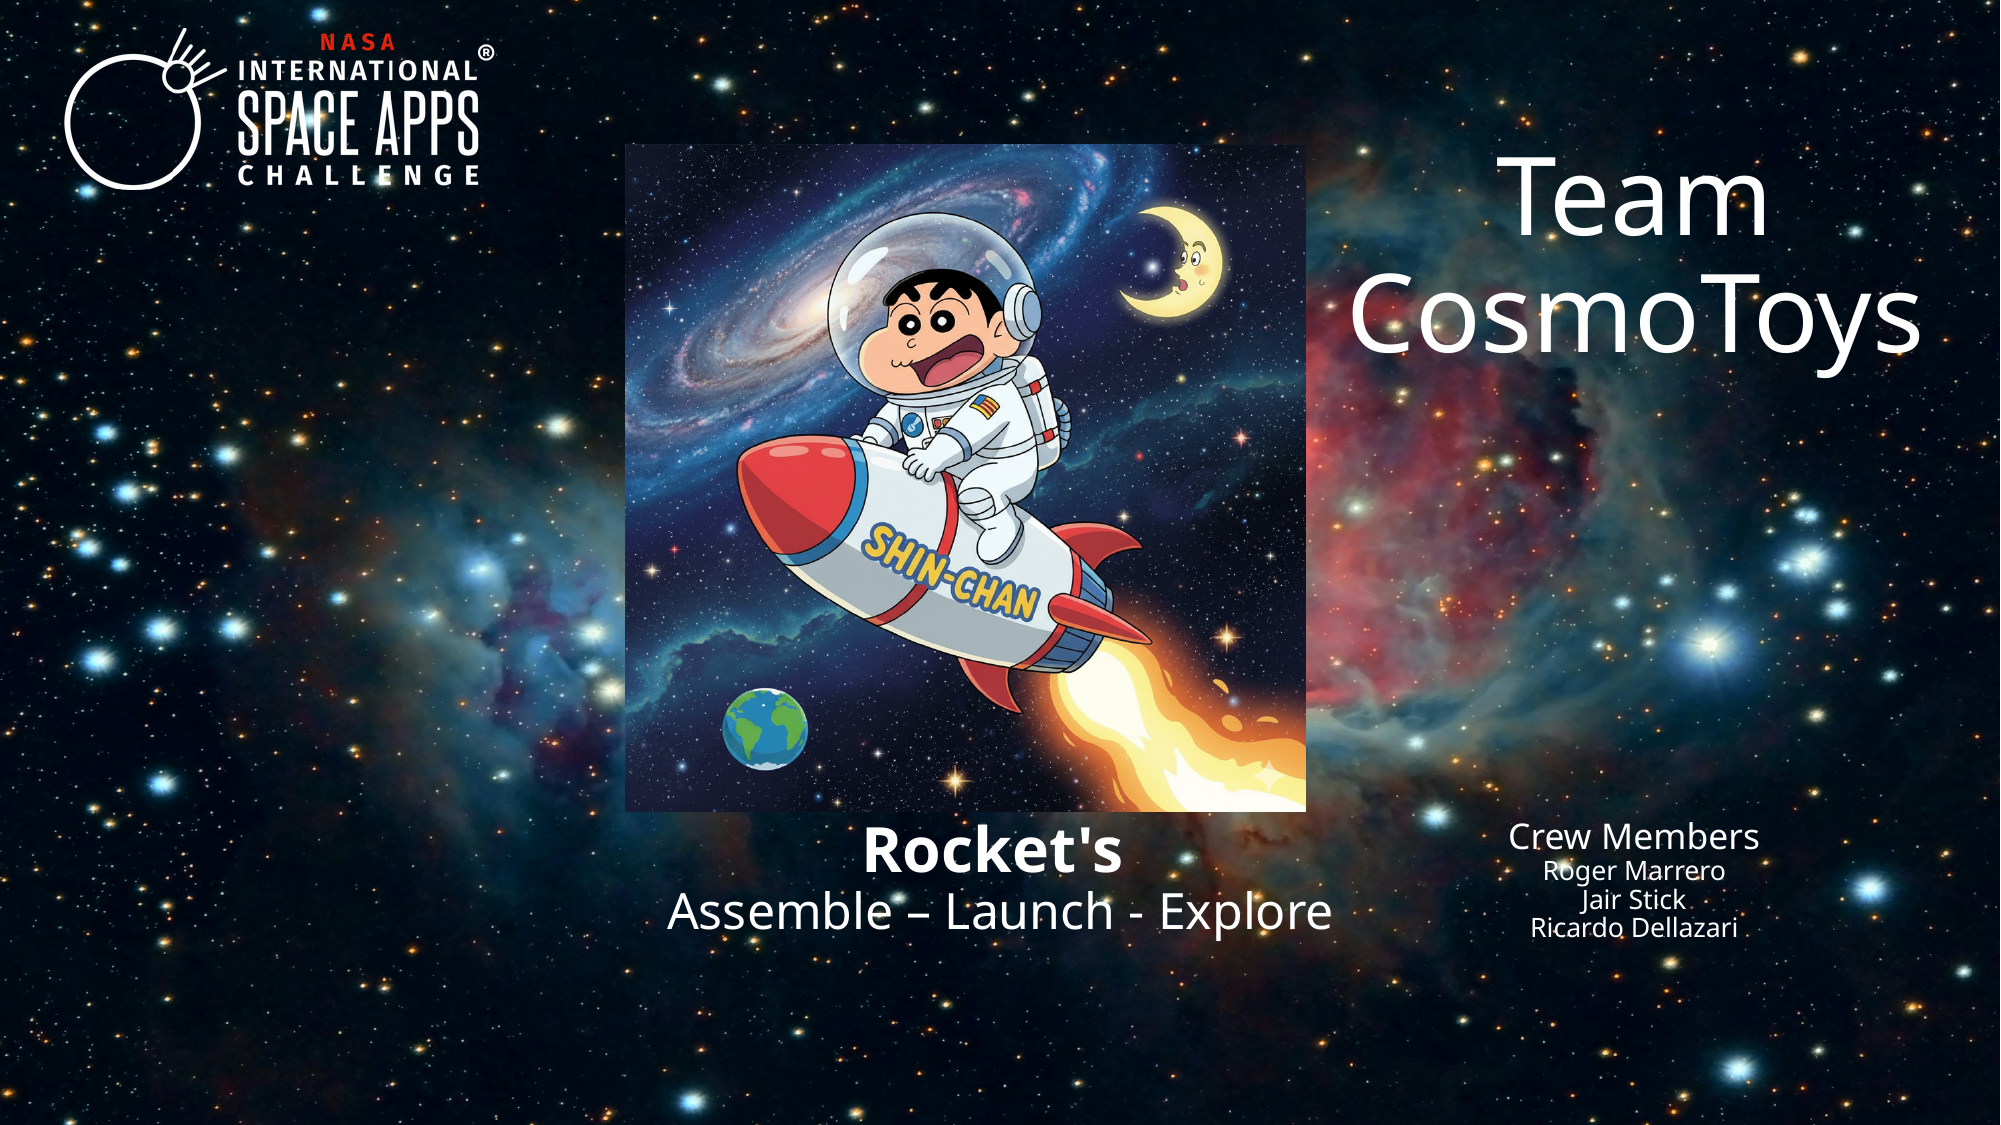

# Team CosmoToys
Rocket's
Assemble – Launch - Explore
Crew Members
Roger Marrero
Jair Stick
Ricardo Dellazari